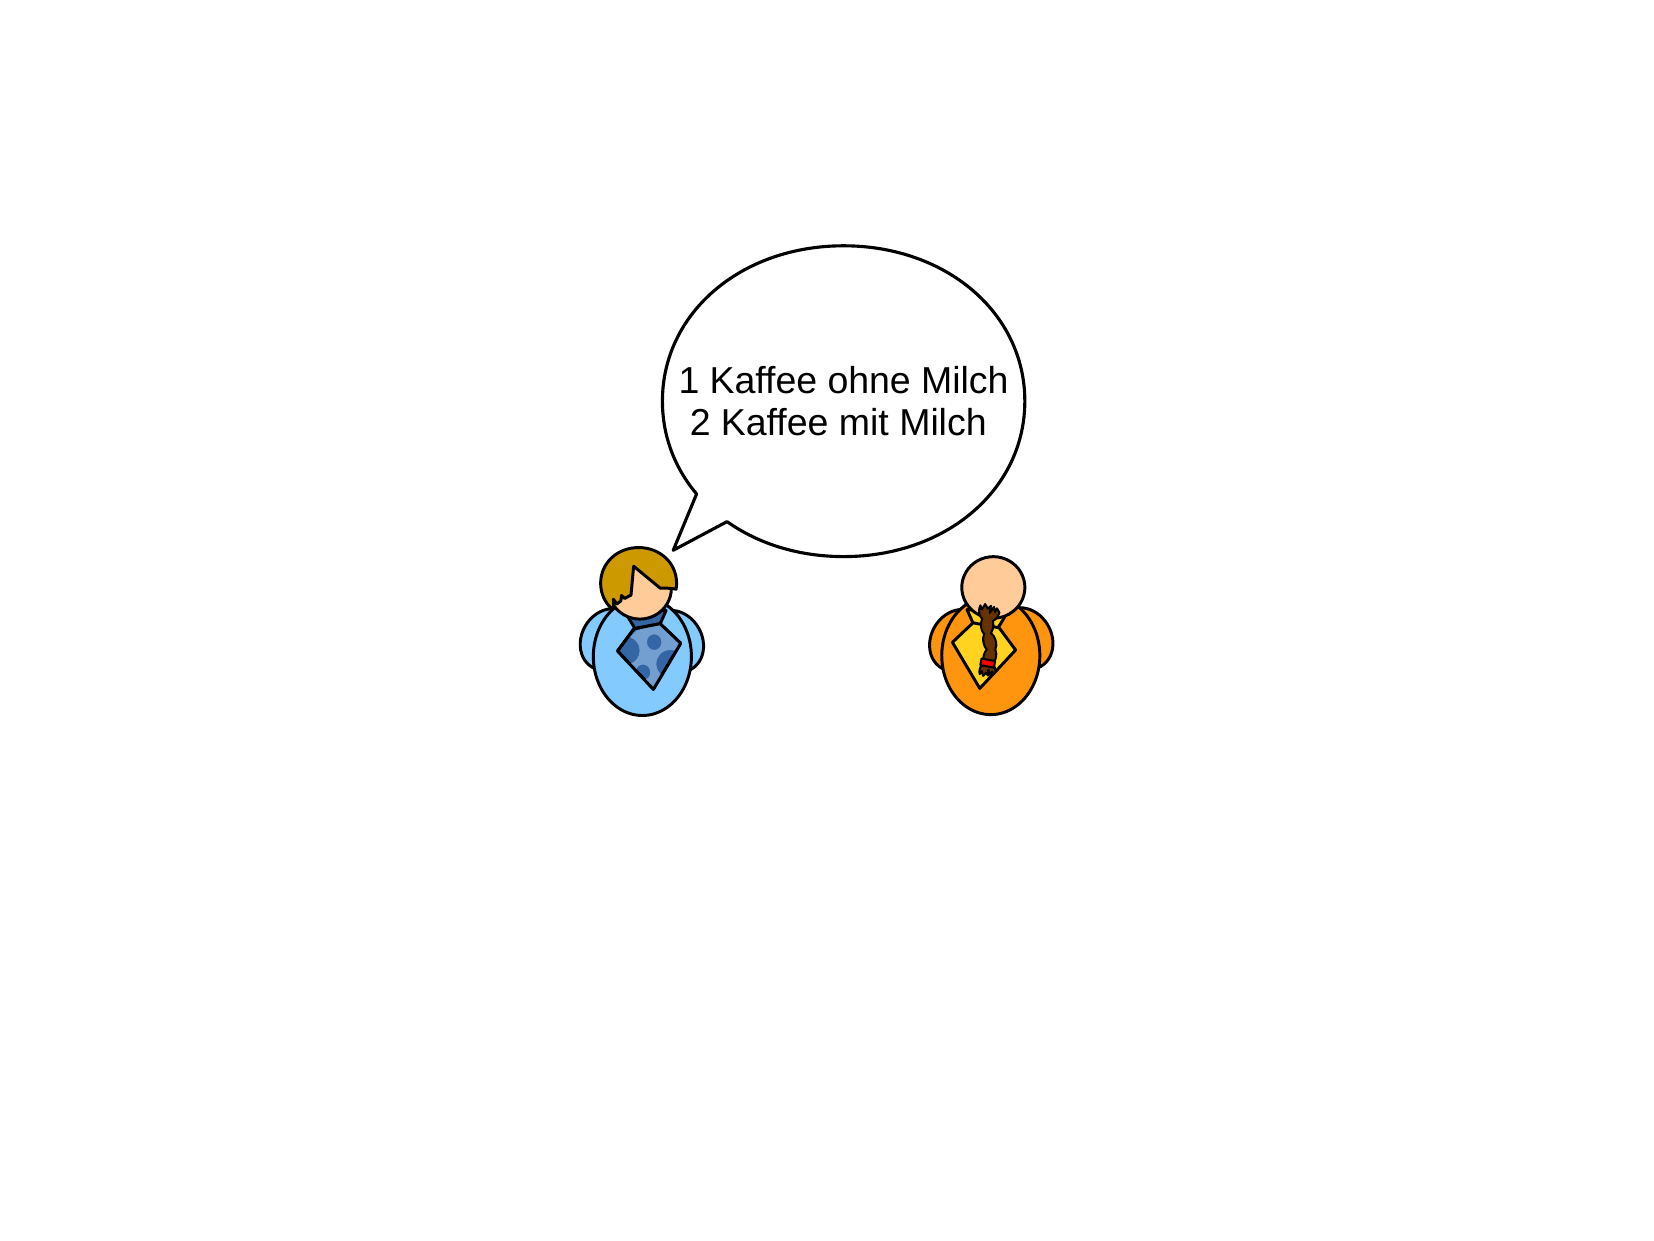

1 Kaffee ohne Milch
2 Kaffee mit Milch